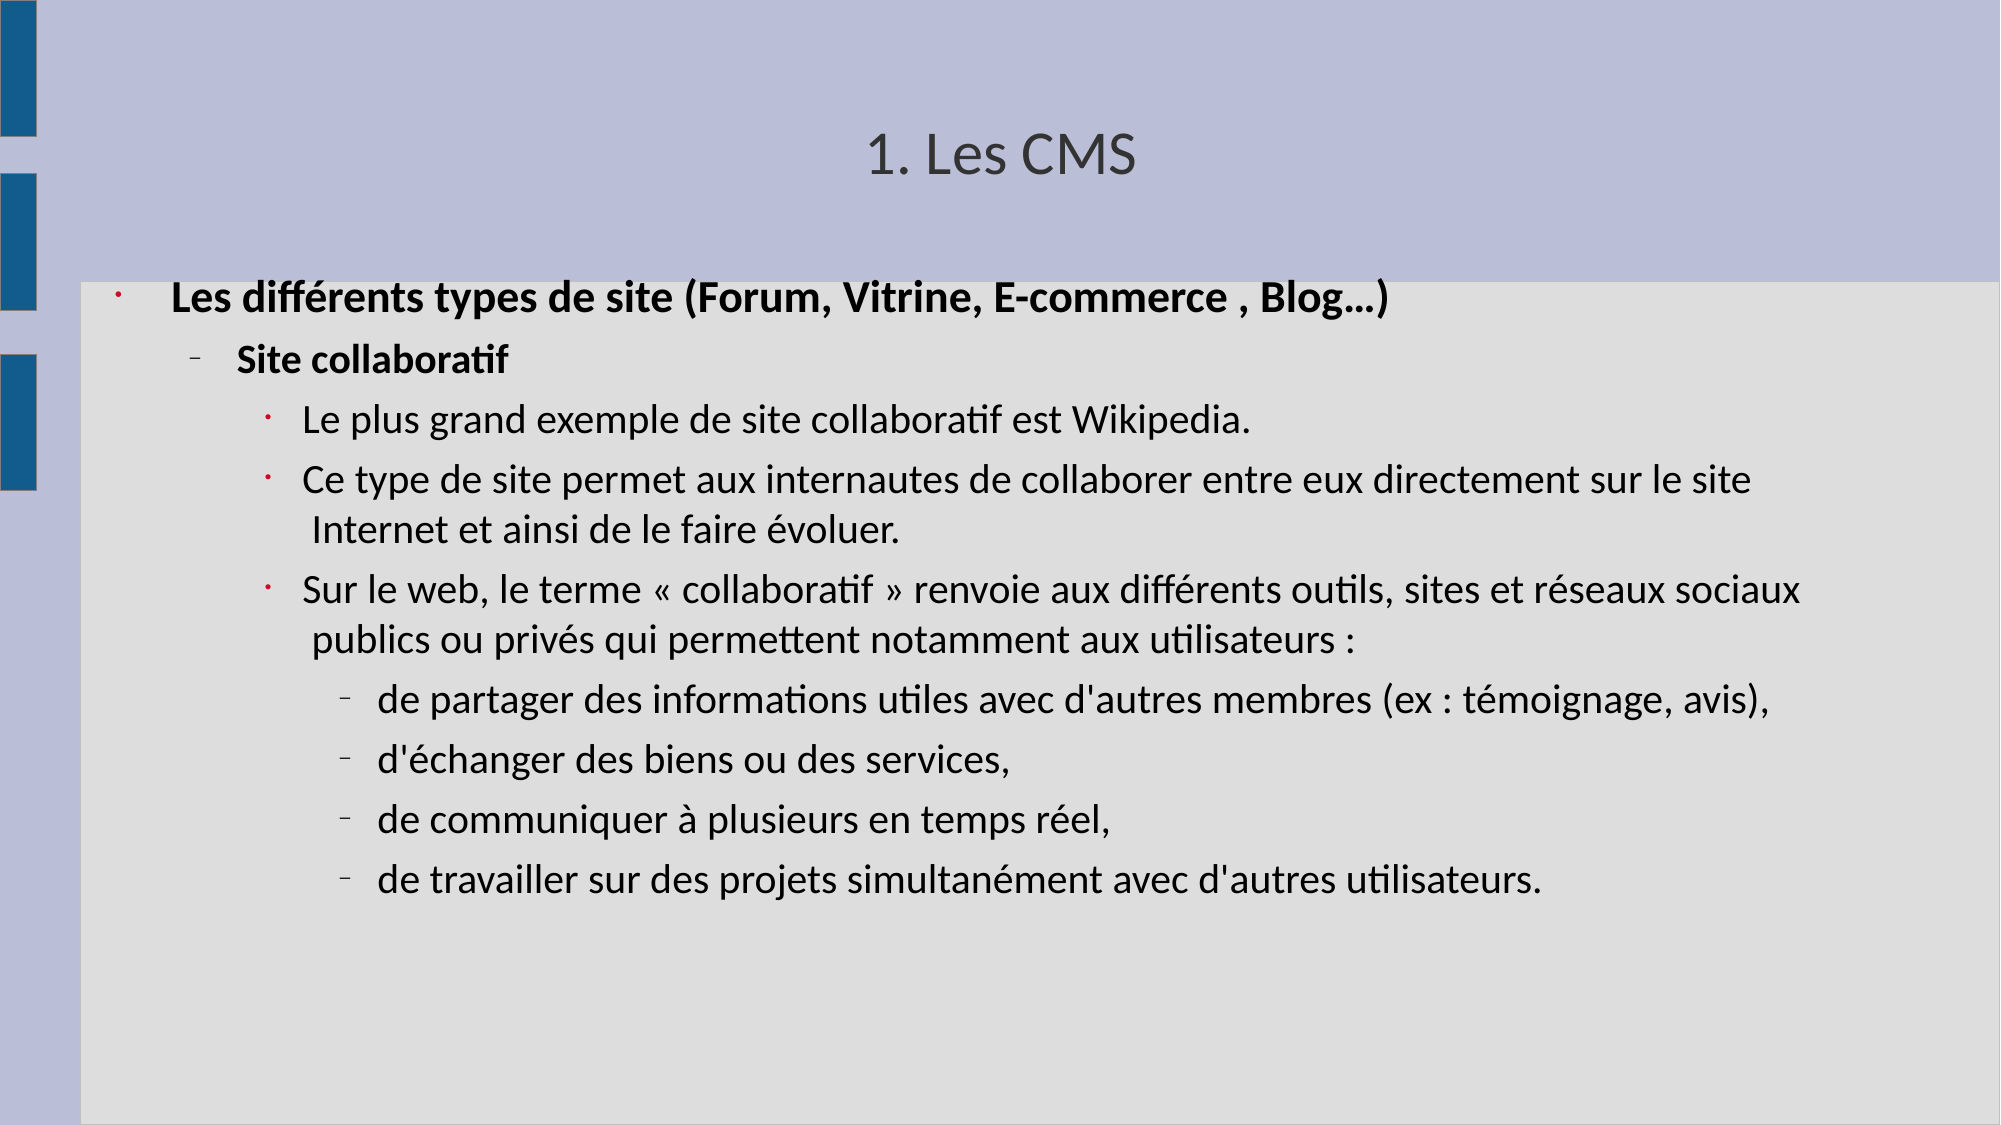

# 1. Les CMS
Les différents types de site (Forum, Vitrine, E-commerce , Blog…)
Site collaboratif
Le plus grand exemple de site collaboratif est Wikipedia.
Ce type de site permet aux internautes de collaborer entre eux directement sur le site Internet et ainsi de le faire évoluer.
Sur le web, le terme « collaboratif » renvoie aux différents outils, sites et réseaux sociaux publics ou privés qui permettent notamment aux utilisateurs :
de partager des informations utiles avec d'autres membres (ex : témoignage, avis),
d'échanger des biens ou des services,
de communiquer à plusieurs en temps réel,
de travailler sur des projets simultanément avec d'autres utilisateurs.